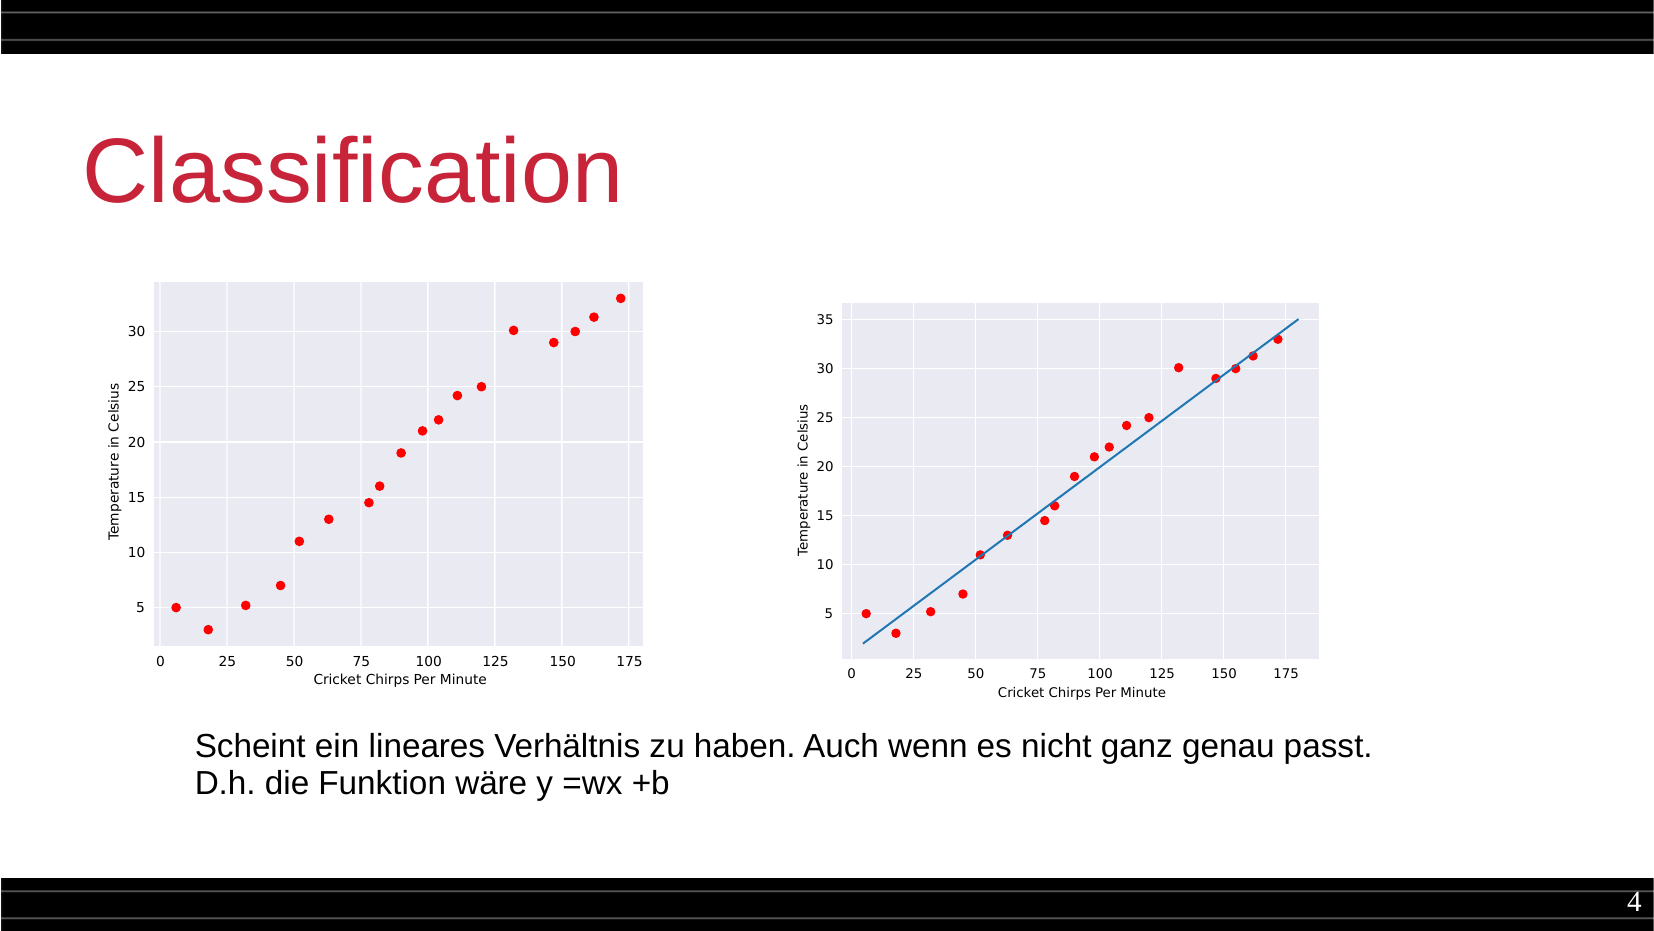

# Classification
Scheint ein lineares Verhältnis zu haben. Auch wenn es nicht ganz genau passt.
D.h. die Funktion wäre y =wx +b